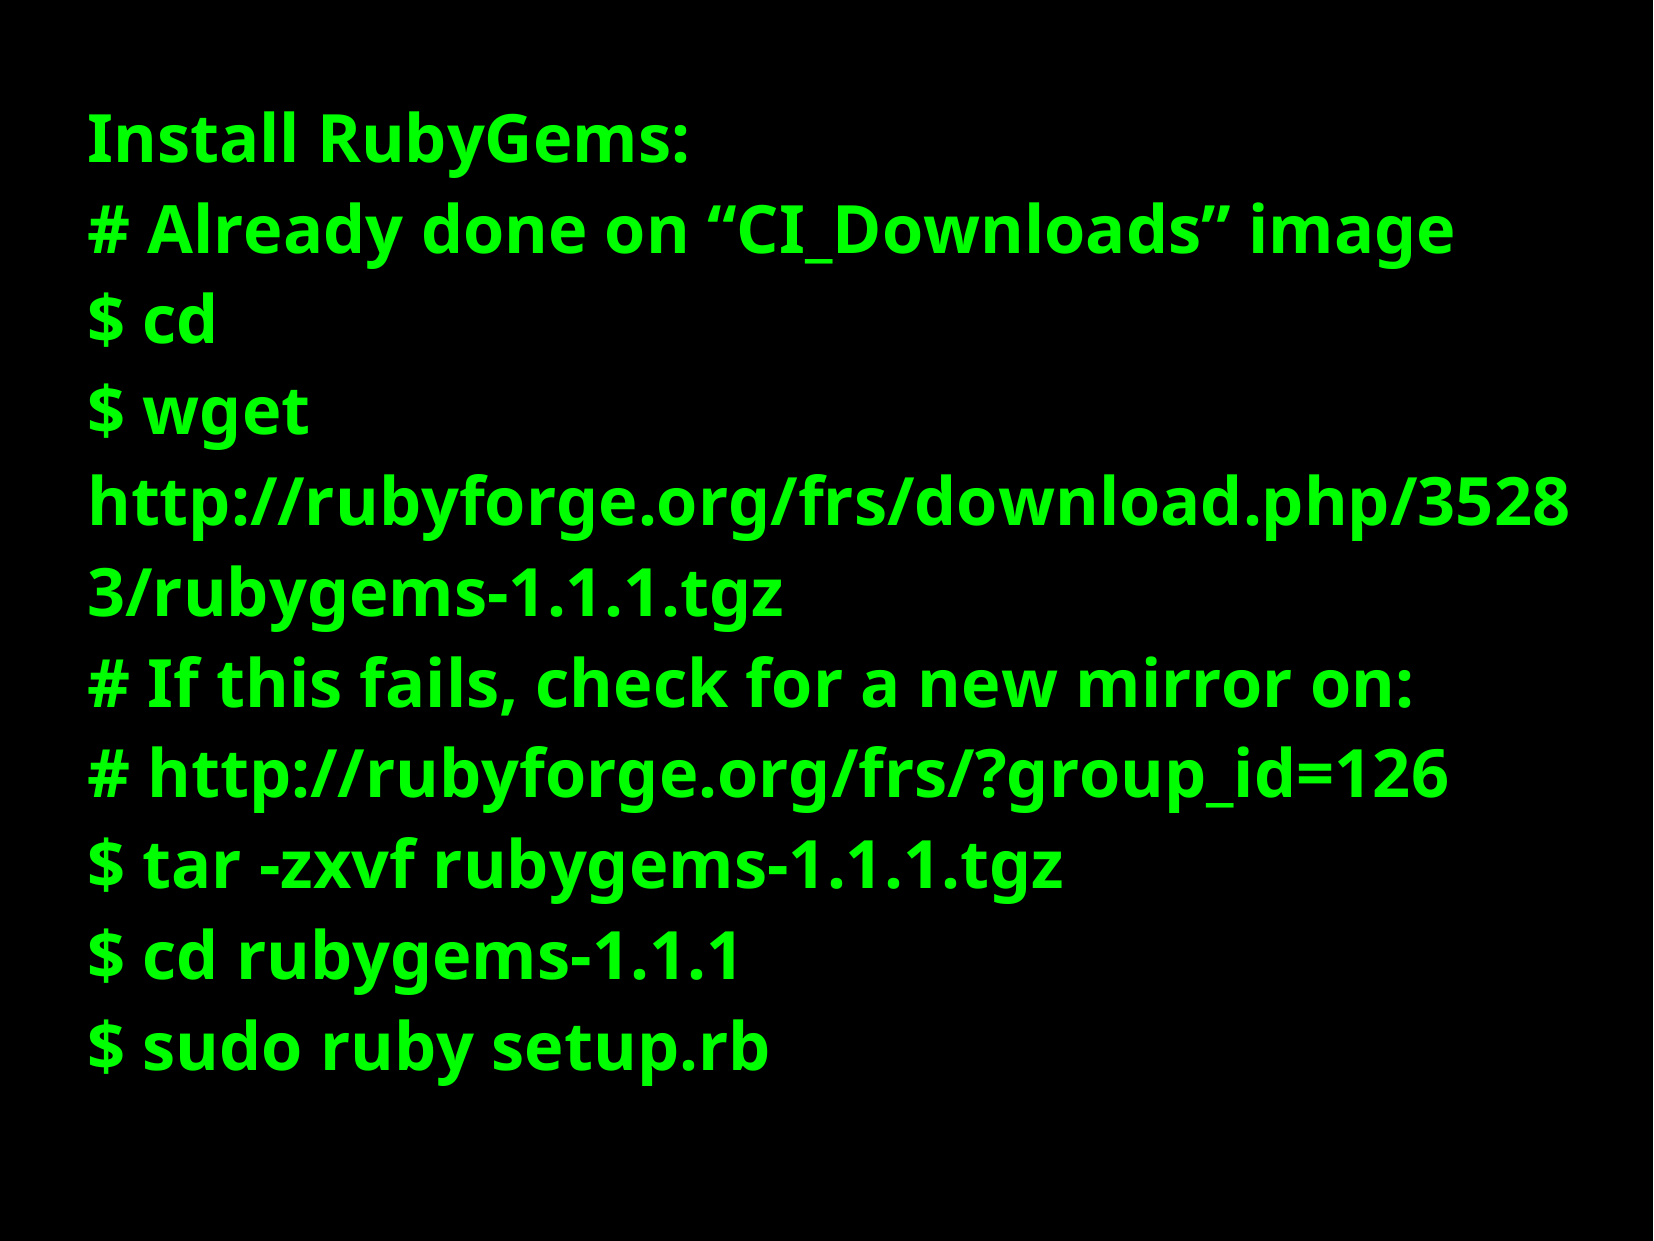

# Install RubyGems: # Already done on “CI_Downloads” image $ cd $ wget http://rubyforge.org/frs/download.php/35283/rubygems-1.1.1.tgz # If this fails, check for a new mirror on: # http://rubyforge.org/frs/?group_id=126 $ tar -zxvf rubygems-1.1.1.tgz $ cd rubygems-1.1.1 $ sudo ruby setup.rb